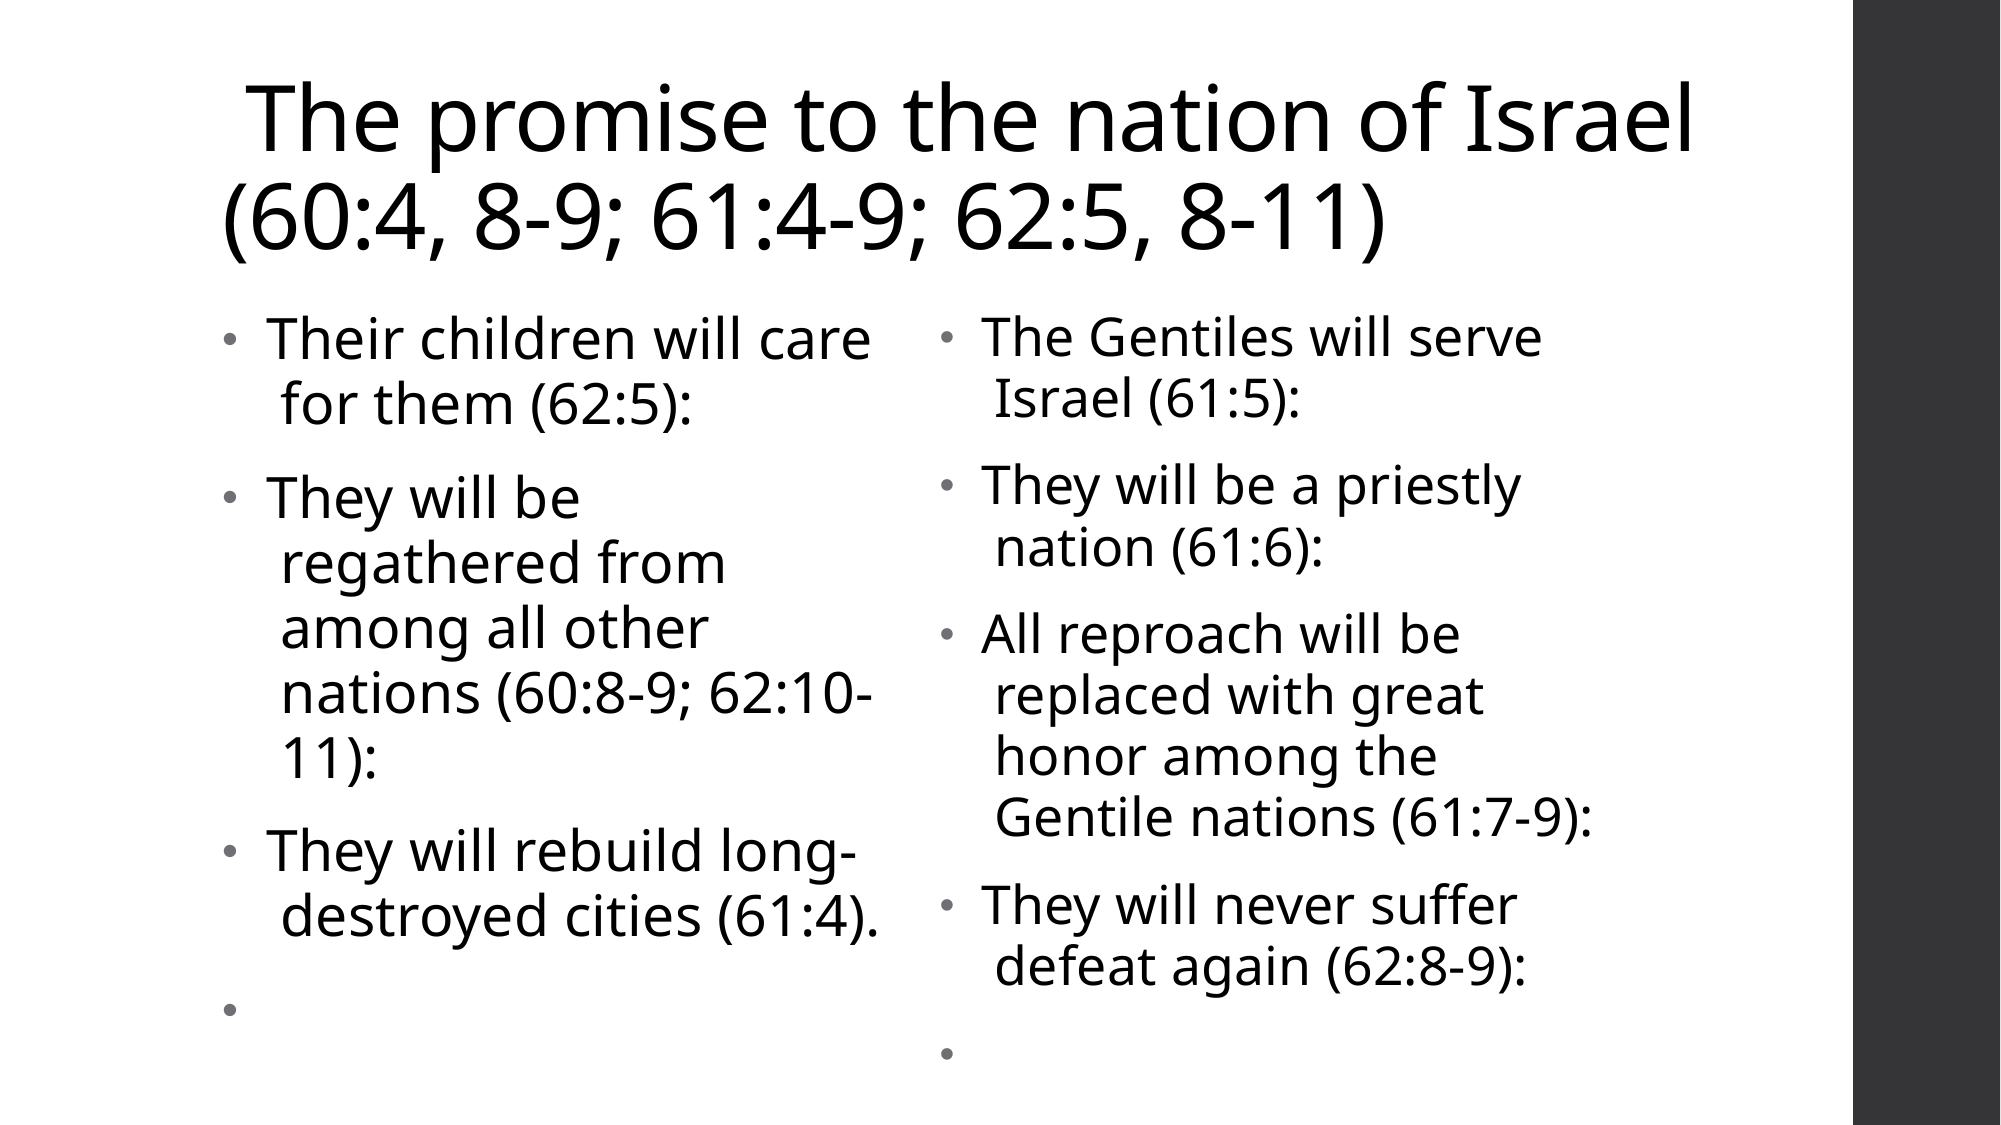

# The promise to the nation of Israel (60:4, 8-9; 61:4-9; 62:5, 8-11)
 Their children will care for them (62:5):
 They will be regathered from among all other nations (60:8-9; 62:10-11):
 They will rebuild long-destroyed cities (61:4).
 The Gentiles will serve Israel (61:5):
 They will be a priestly nation (61:6):
 All reproach will be replaced with great honor among the Gentile nations (61:7-9):
 They will never suffer defeat again (62:8-9):